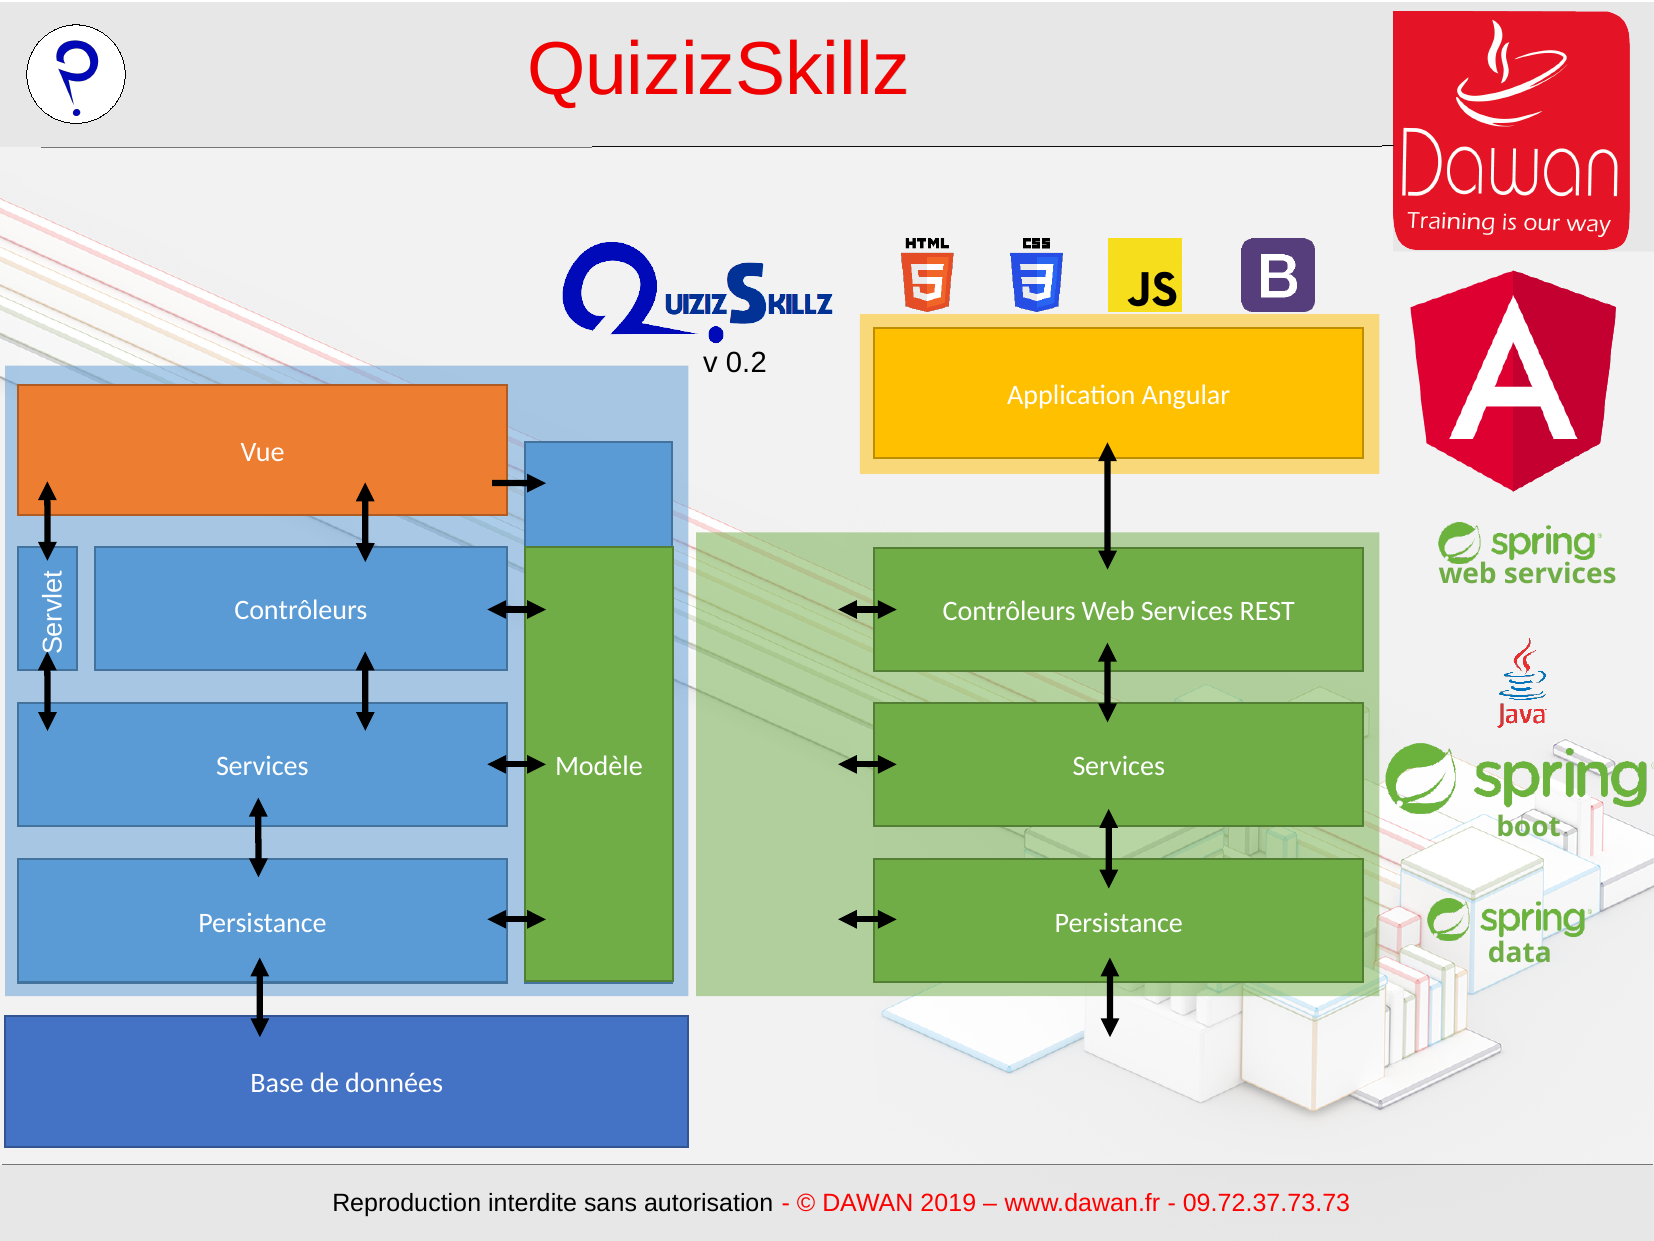

# QuizizSkillz
Application Angular
v 0.2
Vue
Modèle
Contrôleurs
Modèle
Contrôleurs Web Services REST
web services
Servlet
Services
Services
boot
Persistance
Persistance
data
Base de données